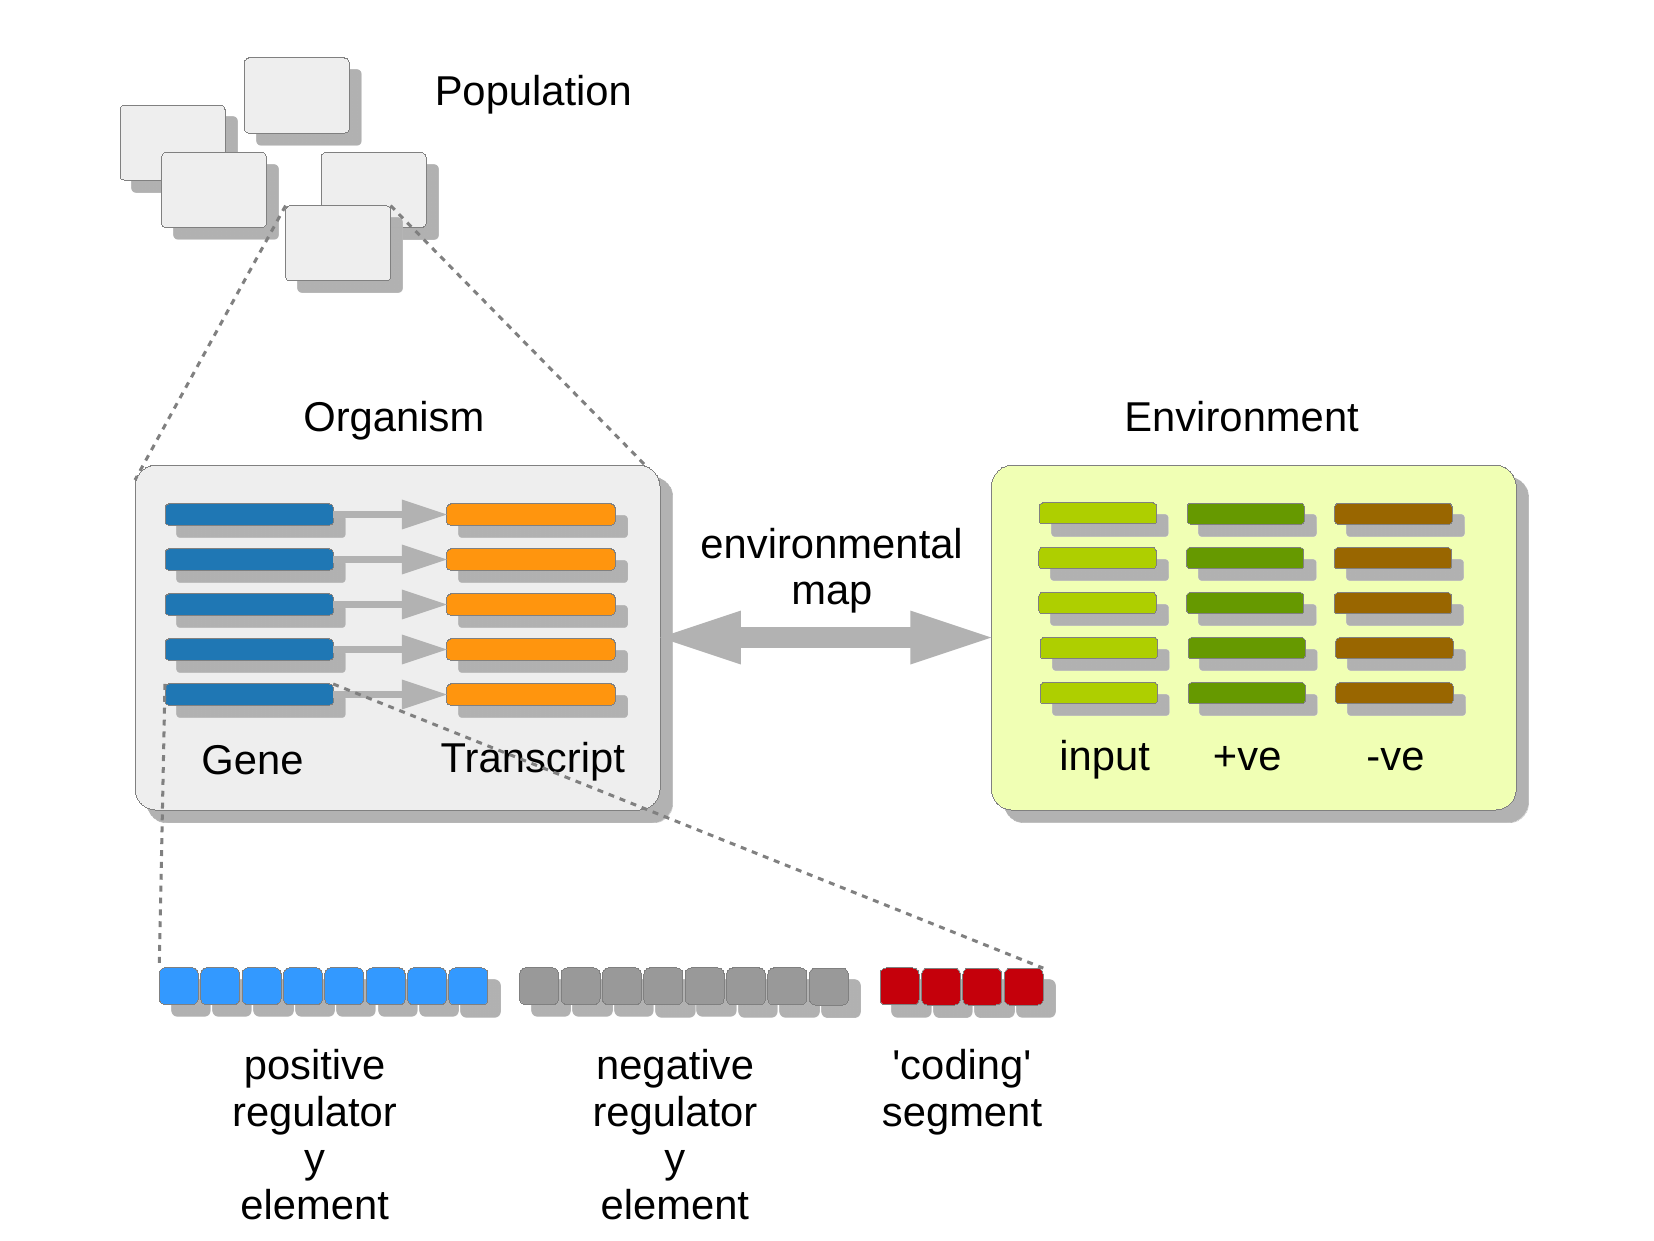

Population
Organism
Environment
environmental
map
input
+ve
-ve
Transcript
Gene
positive
regulatory
element
negative
regulatory
element
'coding' segment